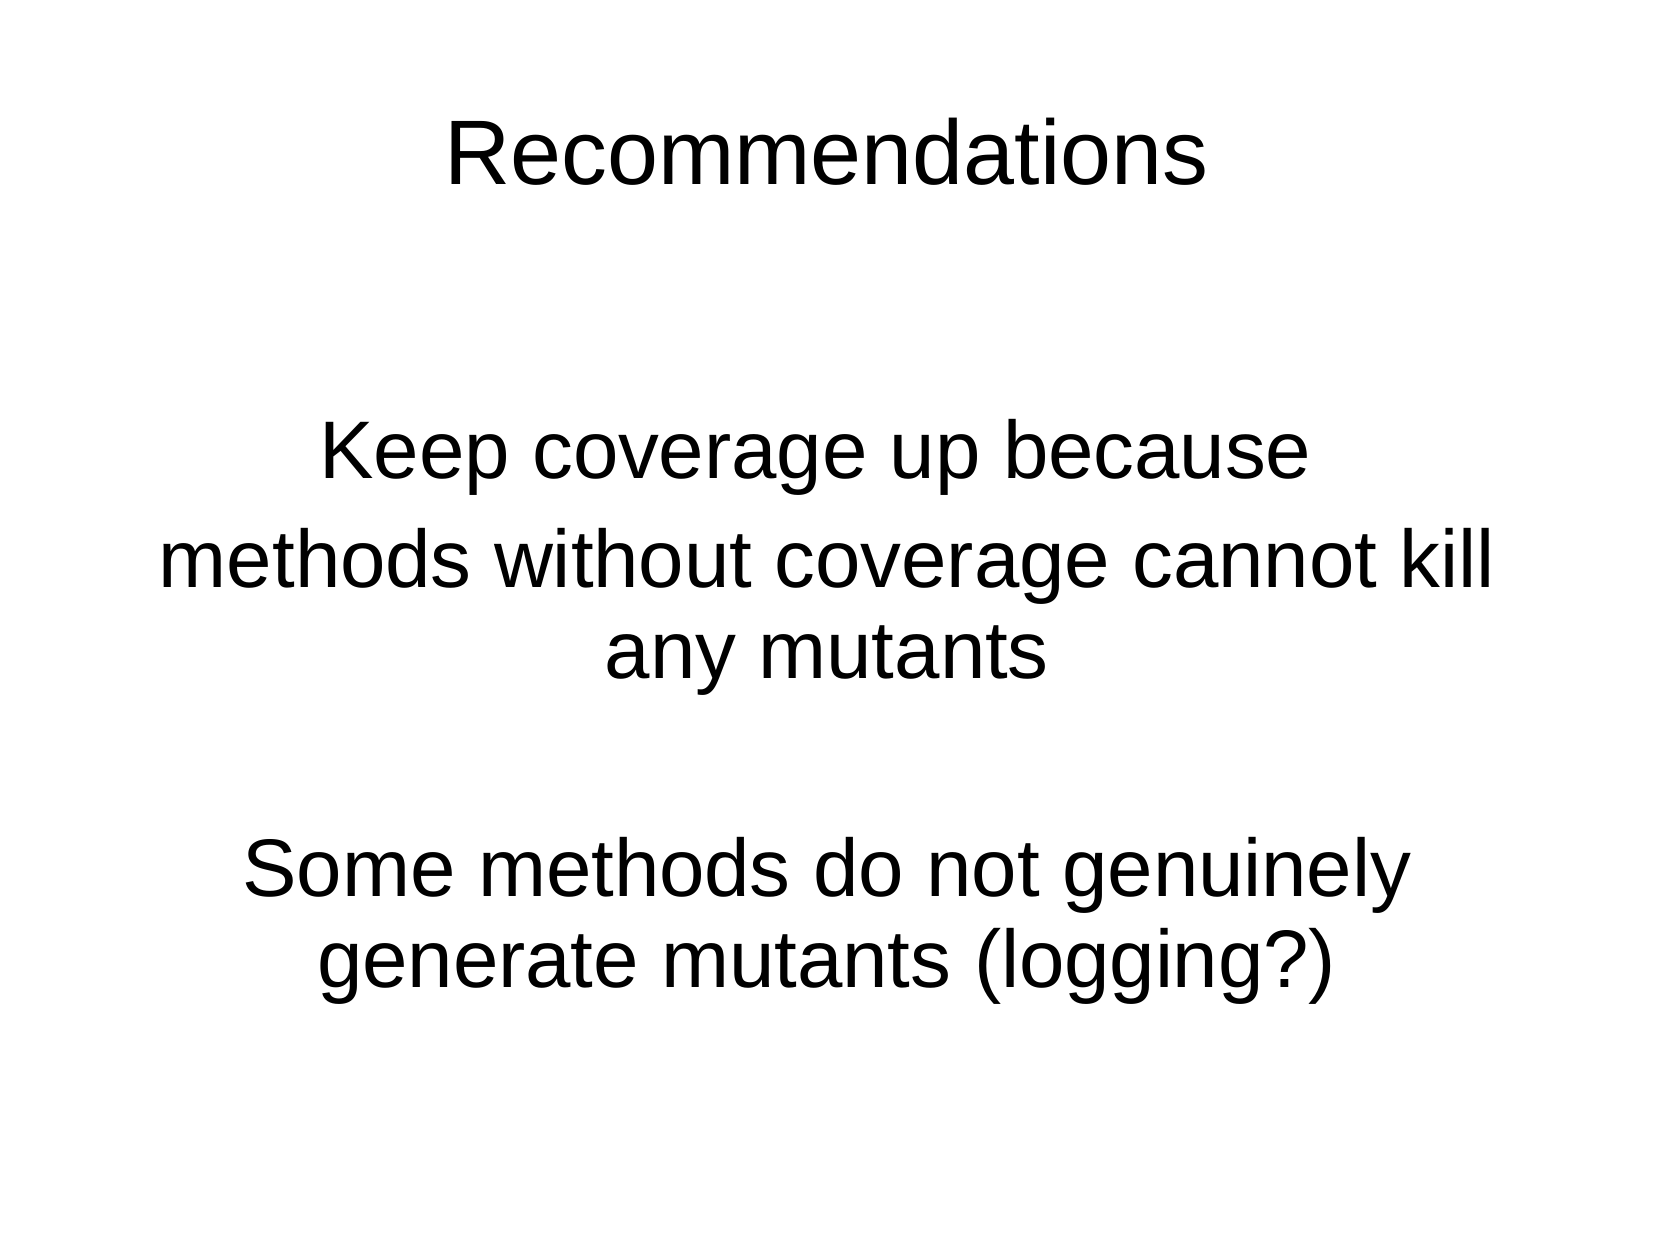

# Recommendations
Keep coverage up because
methods without coverage cannot kill any mutants
Some methods do not genuinely generate mutants (logging?)